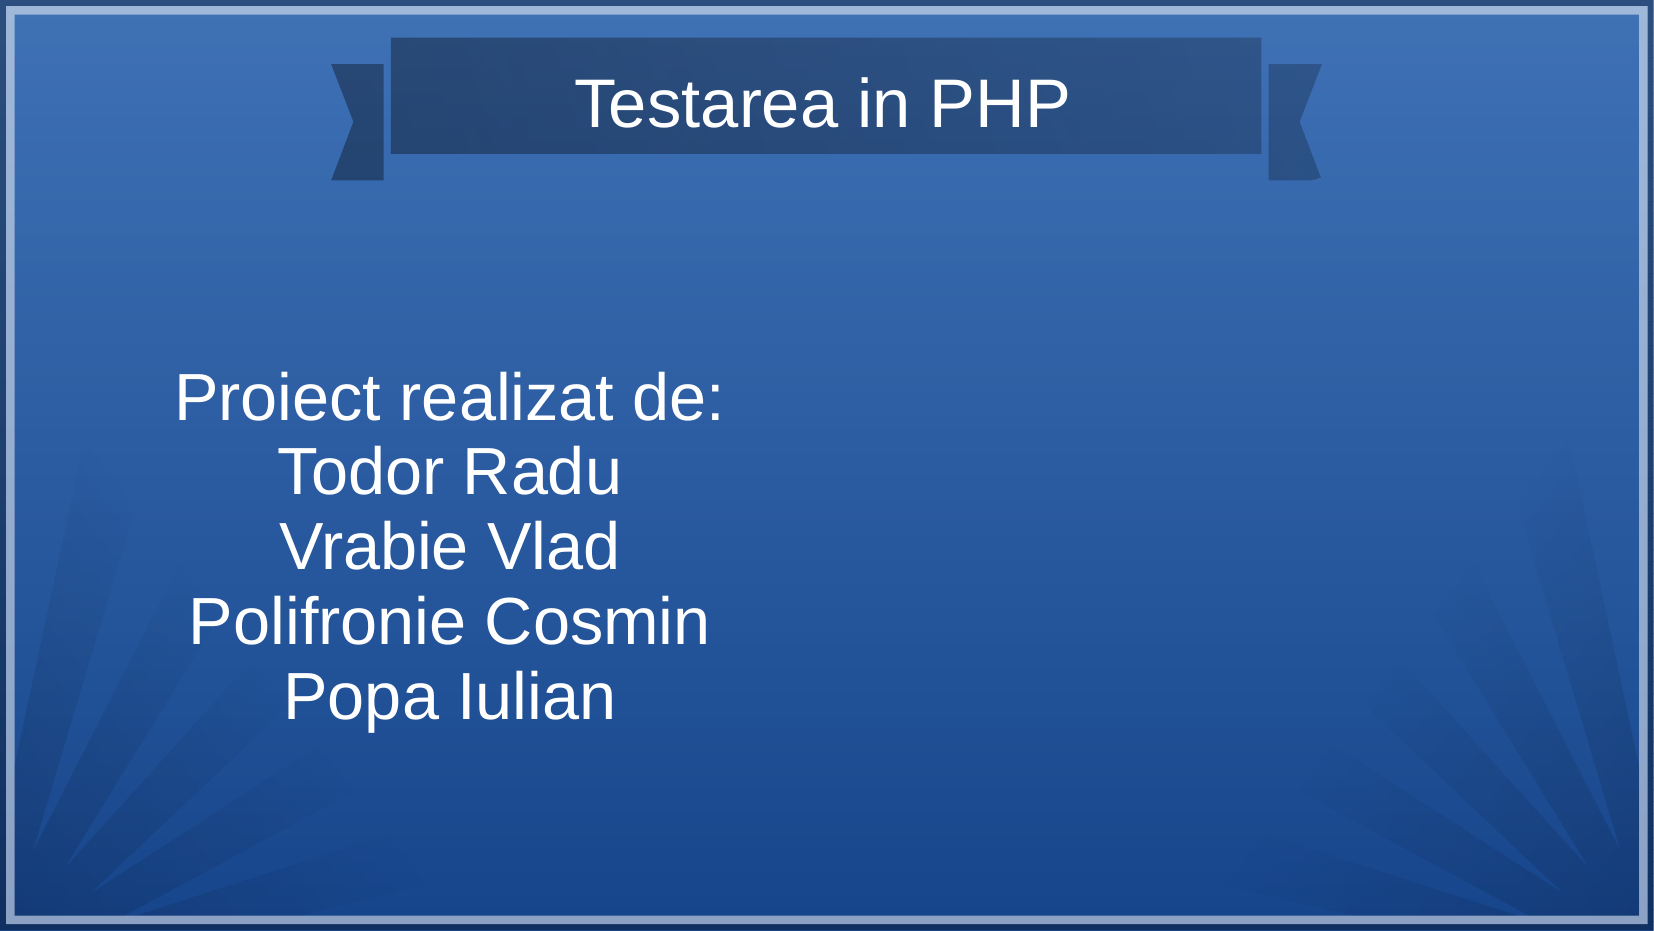

# Testarea in PHP
Proiect realizat de:
Todor Radu
Vrabie Vlad
Polifronie Cosmin
Popa Iulian